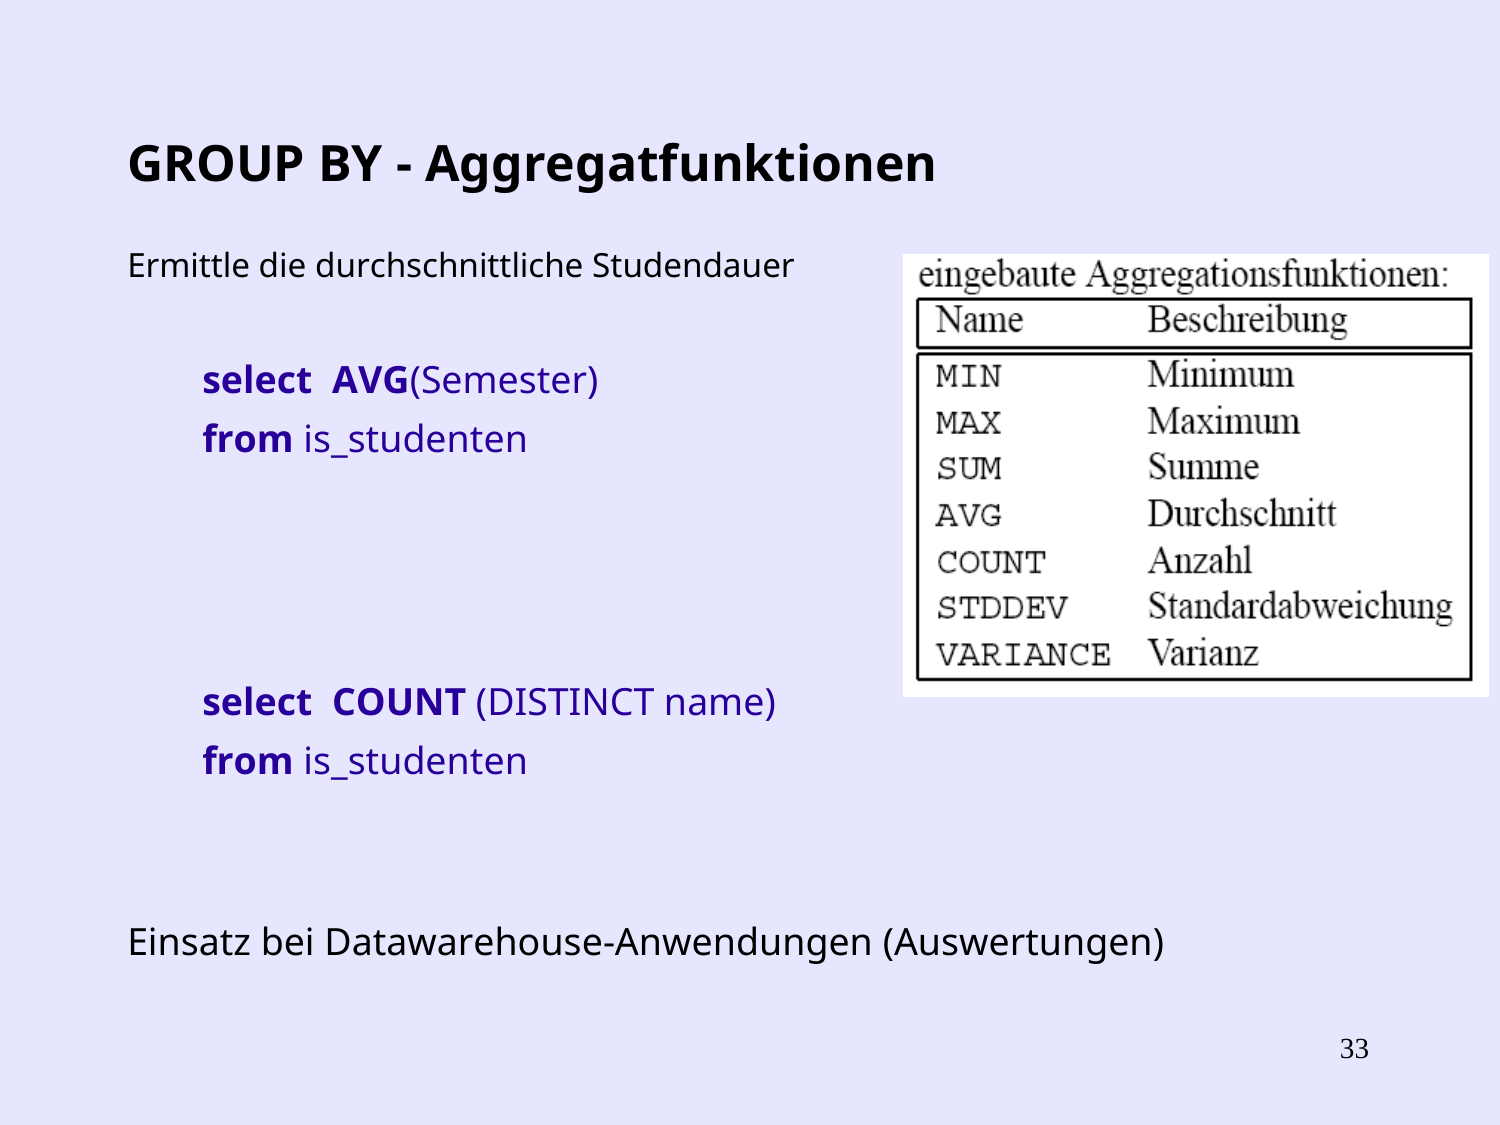

# GROUP BY - Aggregatfunktionen
Ermittle die durchschnittliche Studendauer
select AVG(Semester)
from is_studenten
select COUNT (DISTINCT name)
from is_studenten
Einsatz bei Datawarehouse-Anwendungen (Auswertungen)‏
33